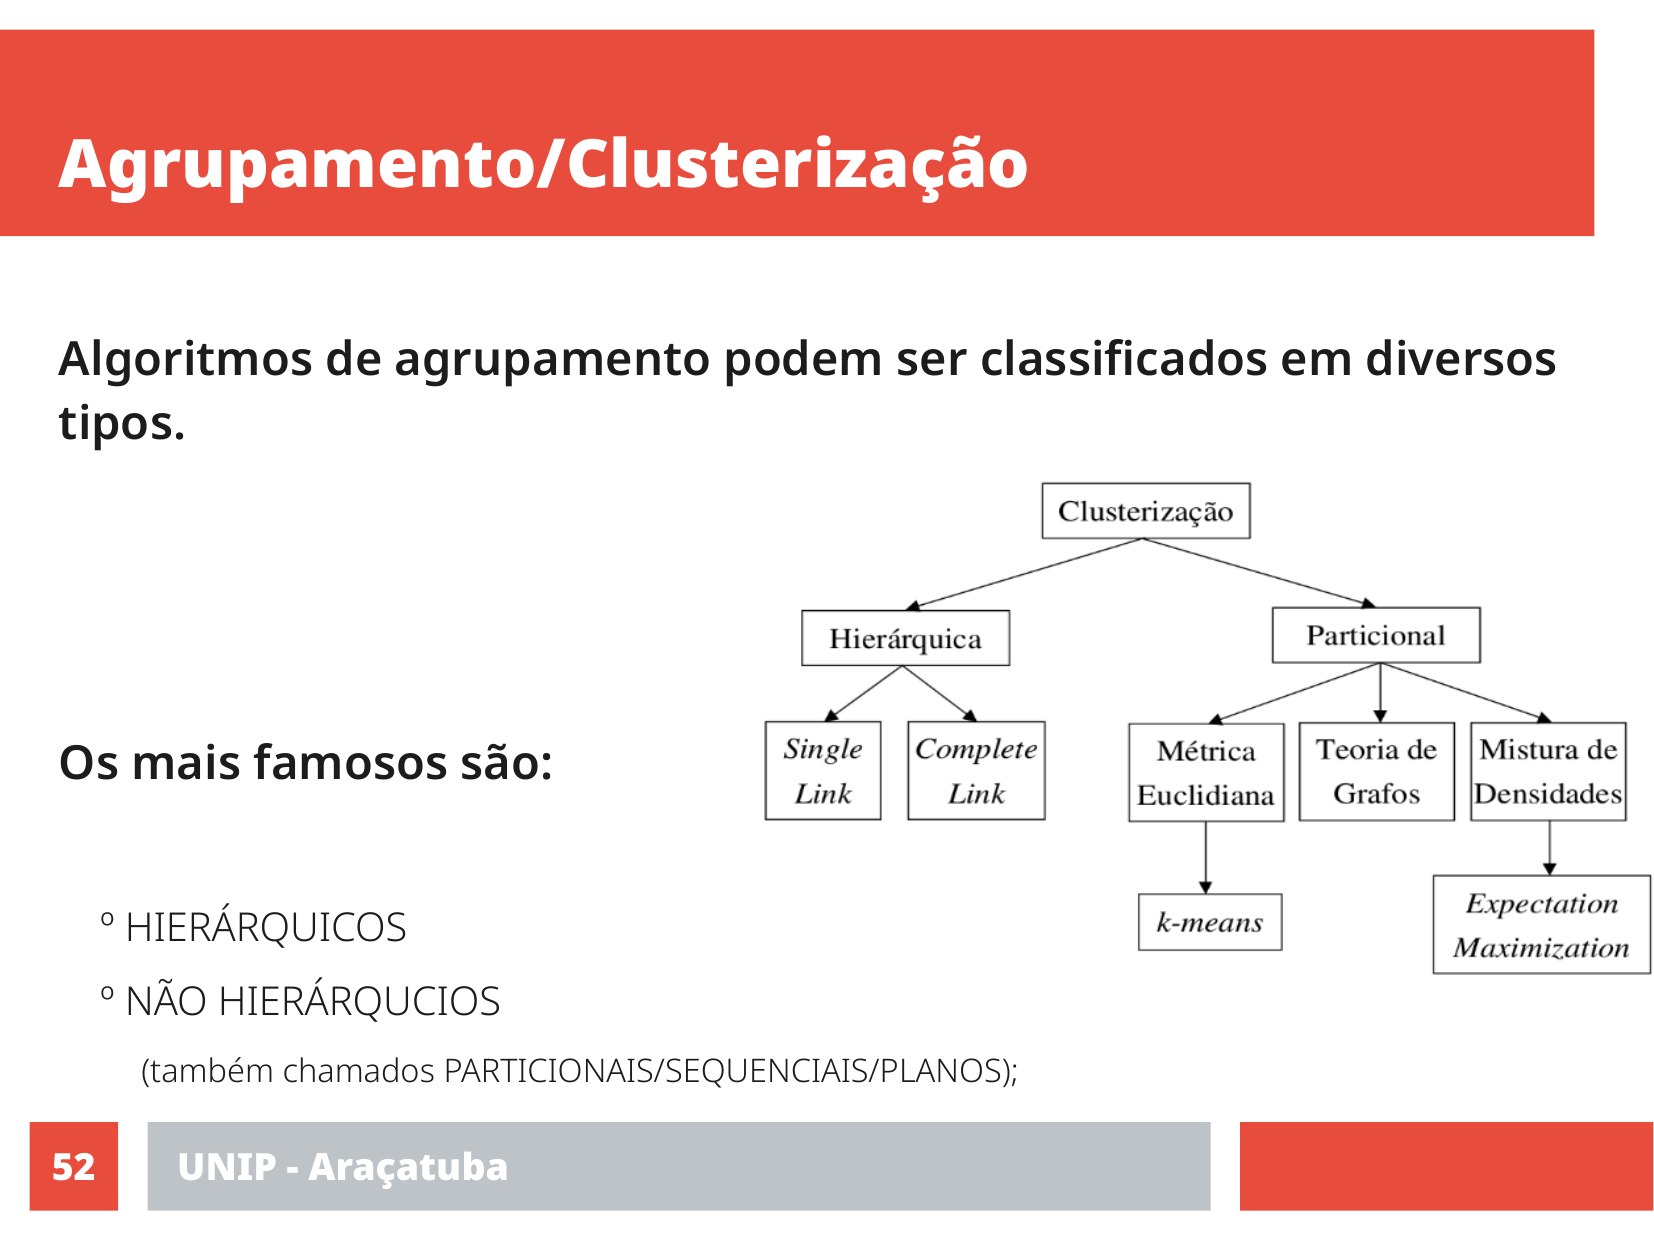

# Agrupamento/Clusterização
Algoritmos de agrupamento podem ser classificados em diversos tipos.
Os mais famosos são:
º HIERÁRQUICOS
º NÃO HIERÁRQUCIOS
(também chamados PARTICIONAIS/SEQUENCIAIS/PLANOS);
52
UNIP - Araçatuba